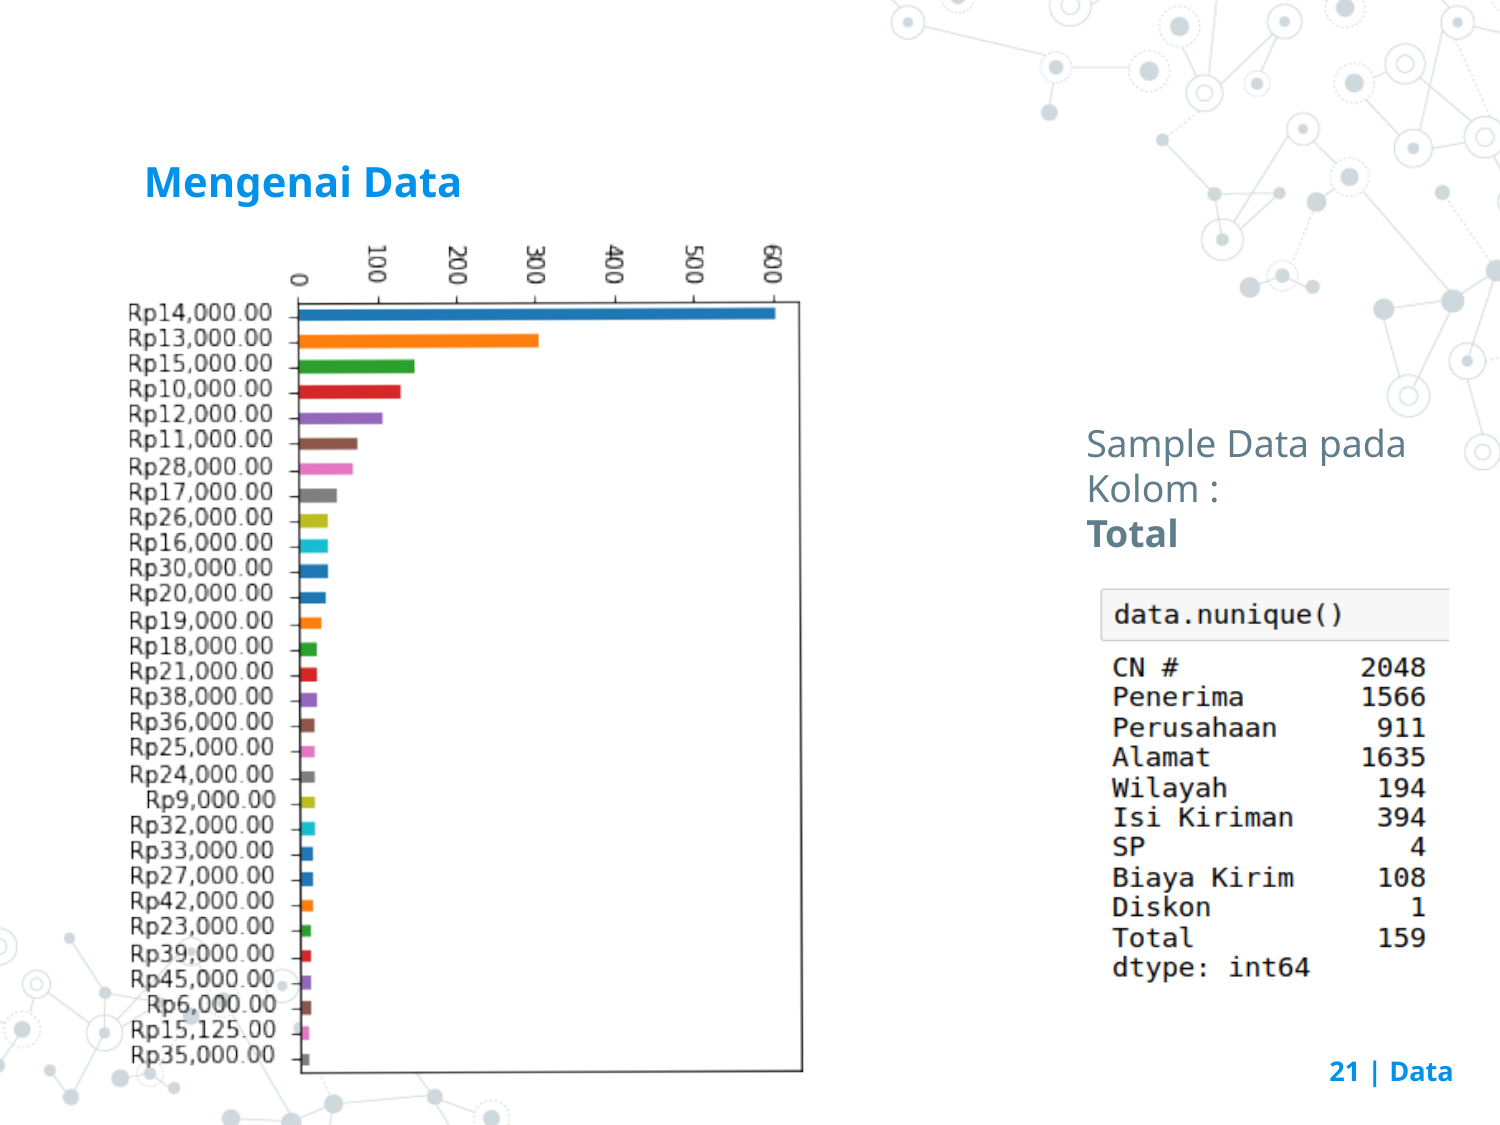

# Mengenai Data
Sample Data pada
Kolom :
Total
 | Data